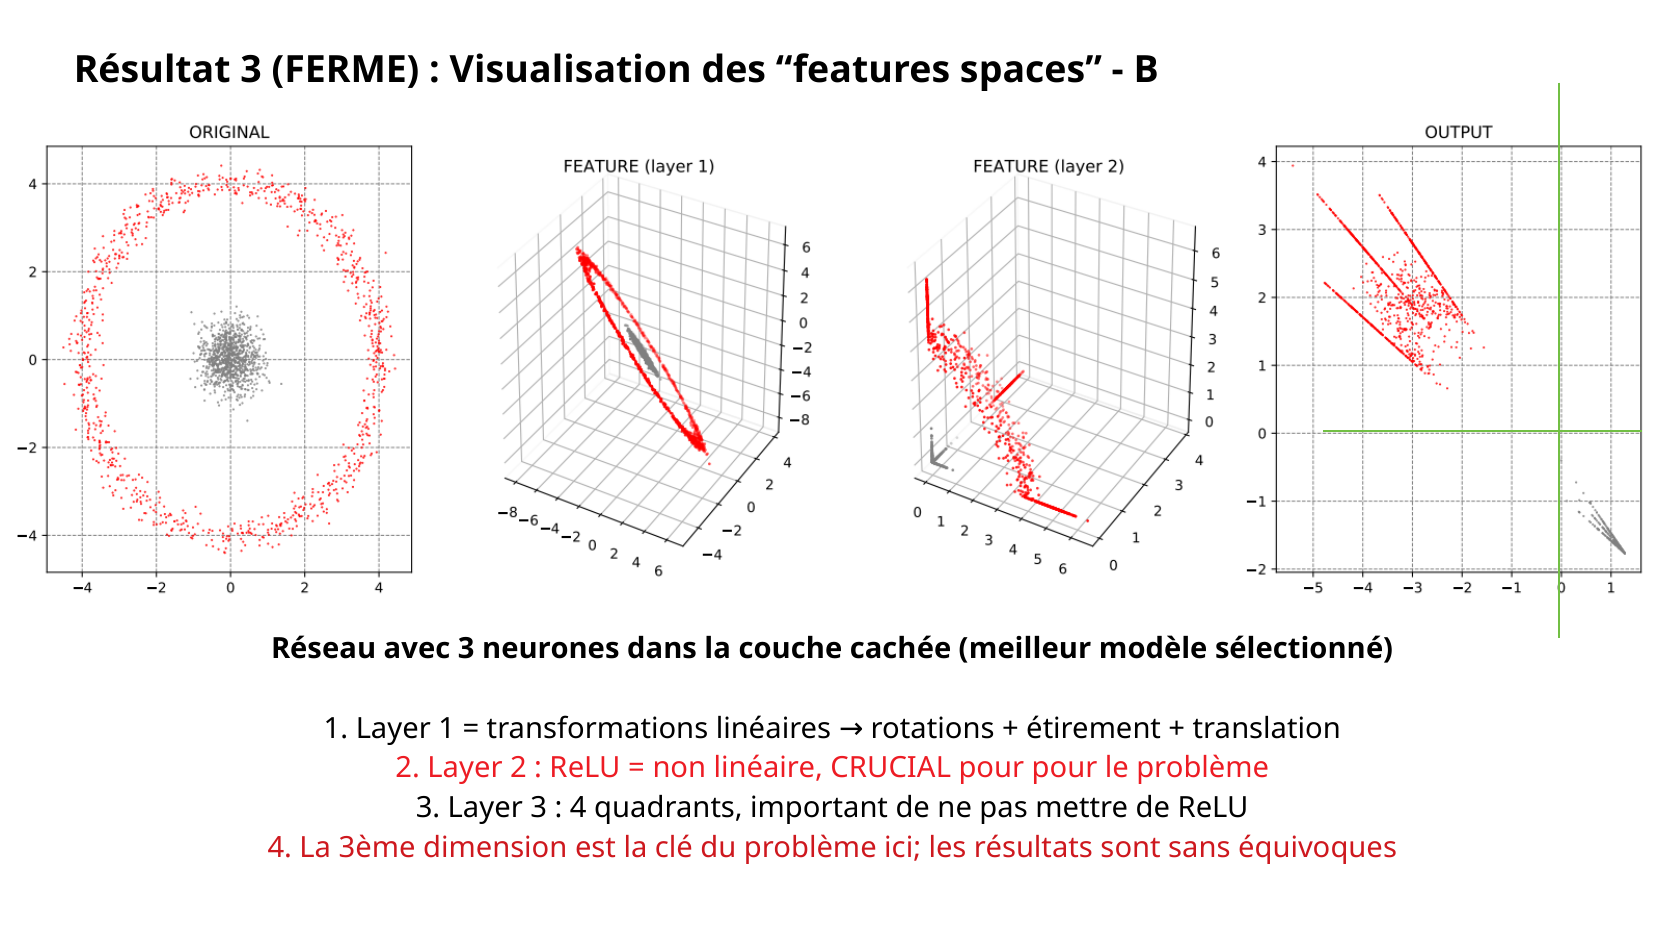

Résultat 3 (FERME) : Visualisation des “features spaces” - B
Réseau avec 3 neurones dans la couche cachée (meilleur modèle sélectionné)
1. Layer 1 = transformations linéaires → rotations + étirement + translation
2. Layer 2 : ReLU = non linéaire, CRUCIAL pour pour le problème
3. Layer 3 : 4 quadrants, important de ne pas mettre de ReLU
4. La 3ème dimension est la clé du problème ici; les résultats sont sans équivoques